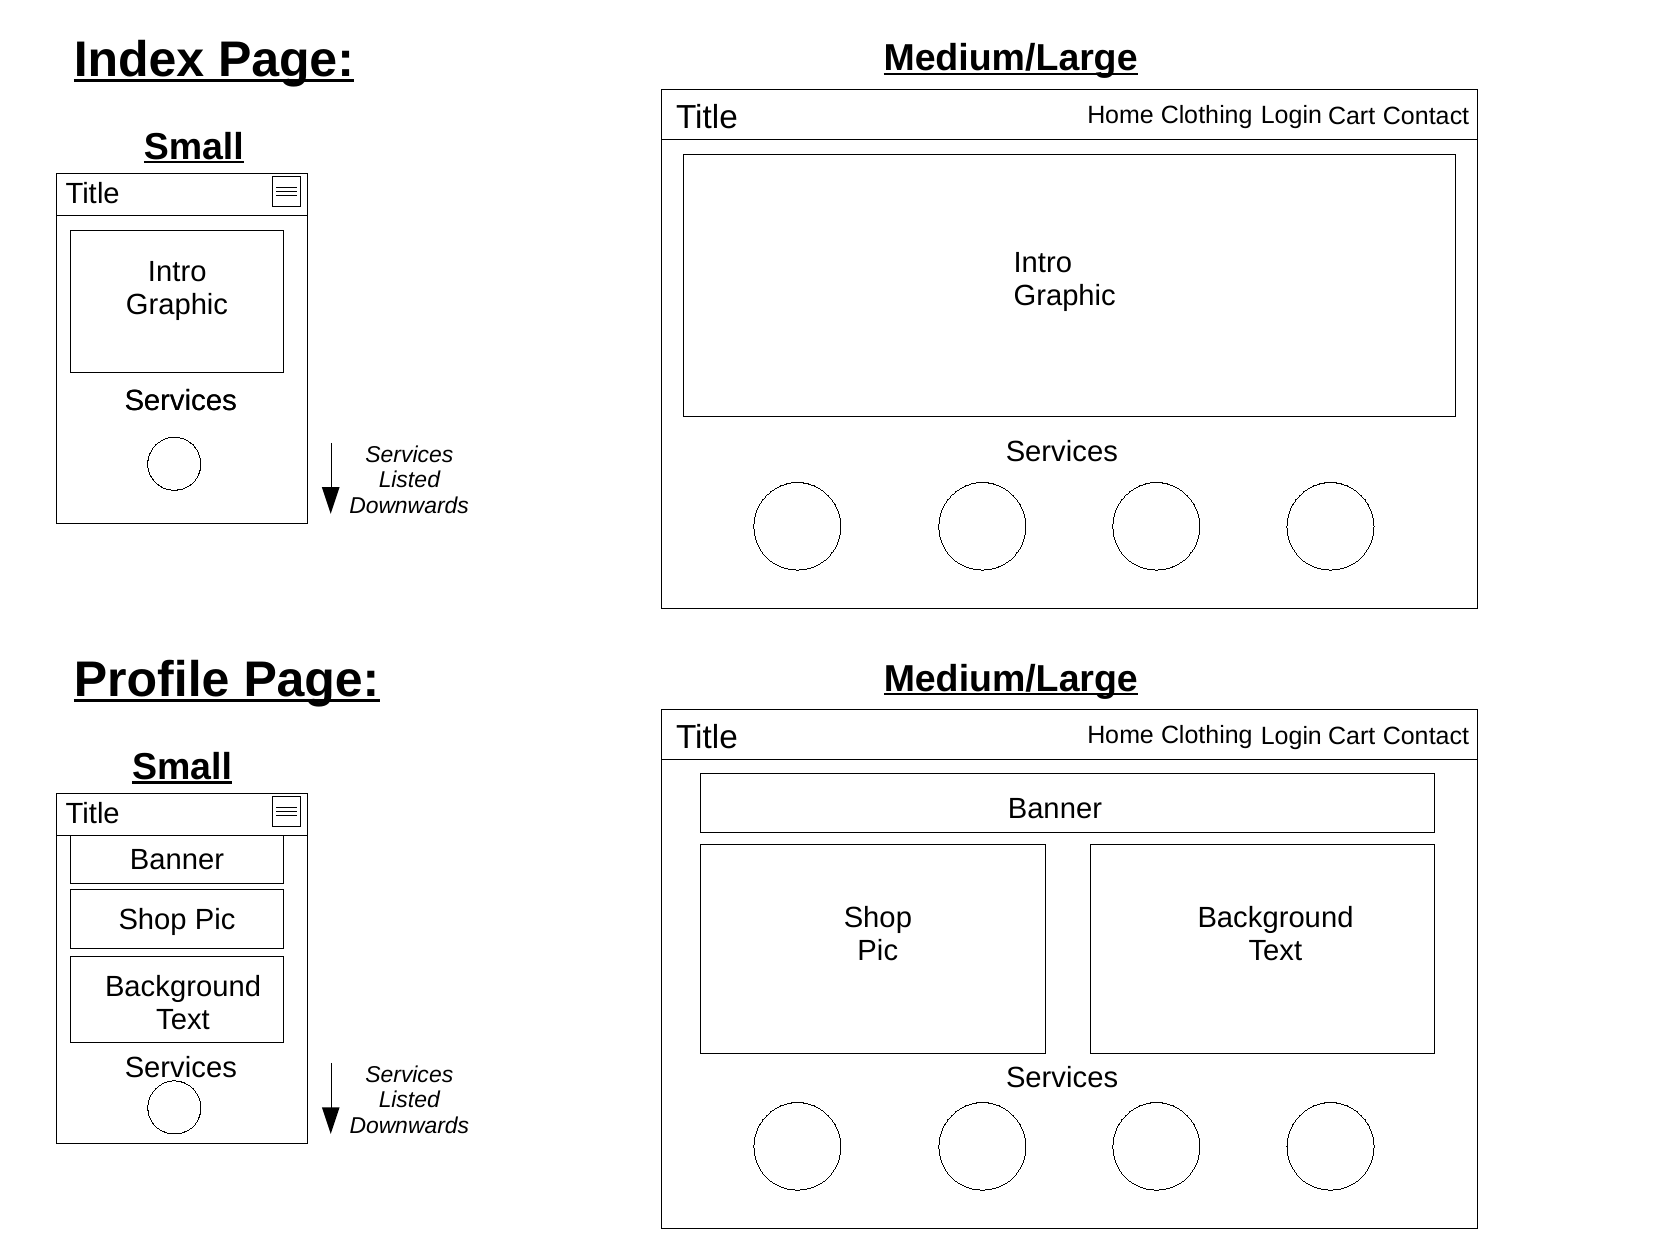

Index Page:
Medium/Large
Title
Home
Clothing
Login
Cart
Contact
Small
Title
Intro Graphic
Intro Graphic
Services
Services
Services
Services
Listed Downwards
Profile Page:
Medium/Large
Title
Home
Clothing
Login
Cart
Contact
Small
Banner
Title
Banner
Shop
Pic
Background Text
Shop Pic
Background
Text
Services
Services
Services
Listed Downwards